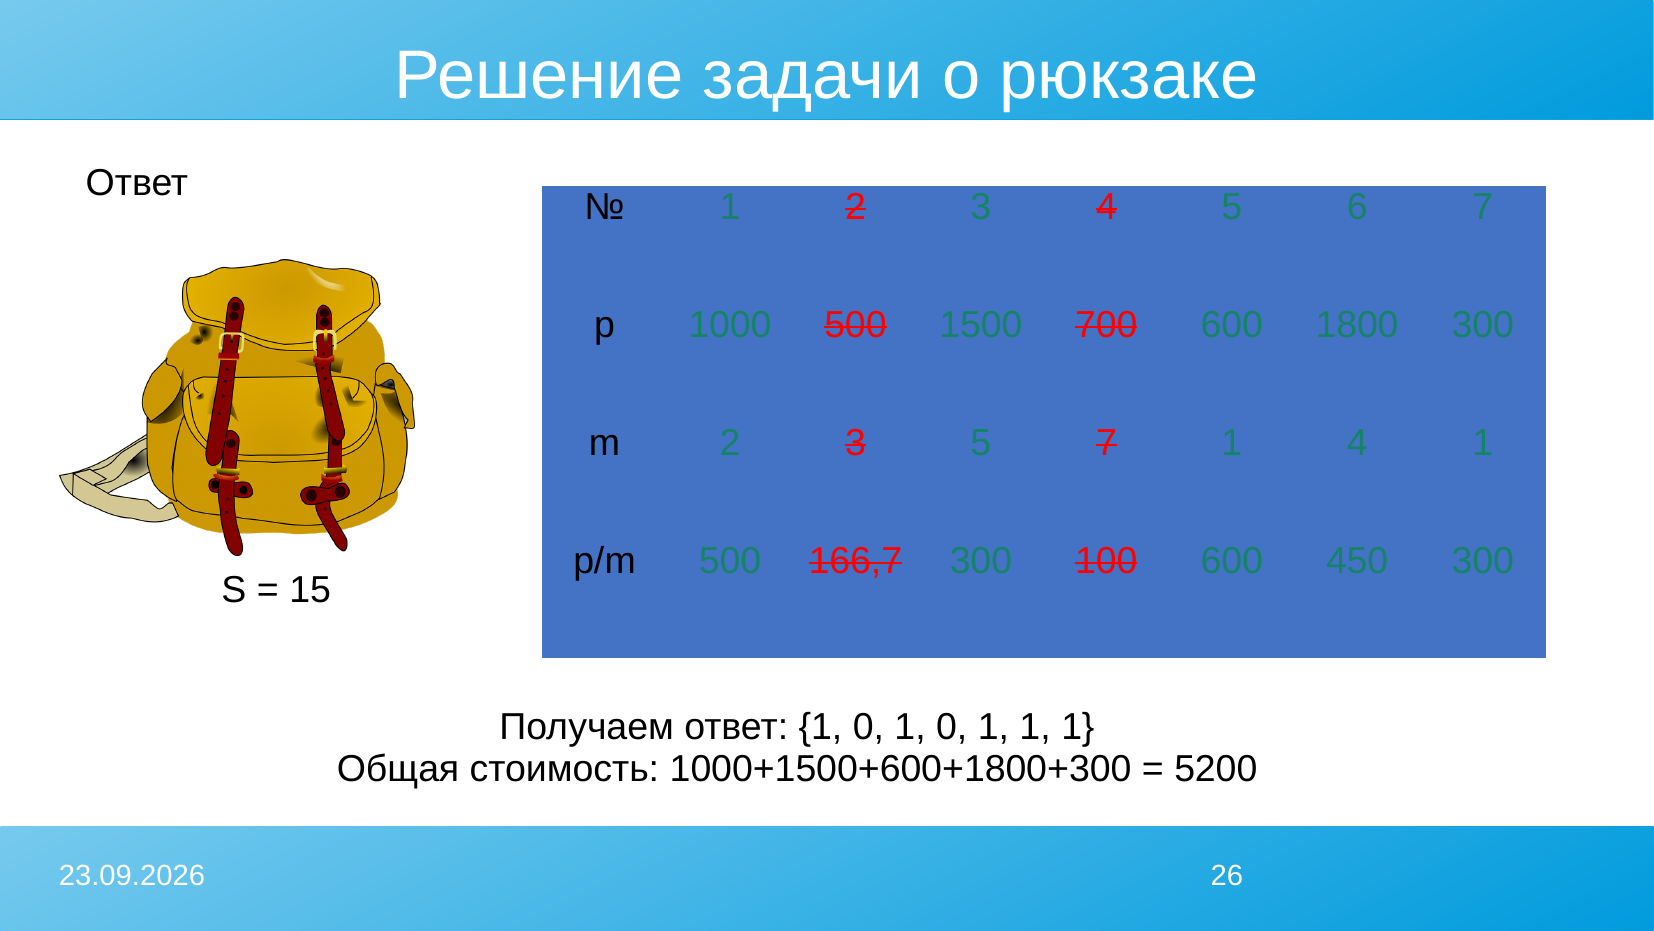

# Решение задачи о рюкзаке
Ответ
| № | 1 | 2 | 3 | 4 | 5 | 6 | 7 |
| --- | --- | --- | --- | --- | --- | --- | --- |
| p | 1000 | 500 | 1500 | 700 | 600 | 1800 | 300 |
| m | 2 | 3 | 5 | 7 | 1 | 4 | 1 |
| p/m | 500 | 166,7 | 300 | 100 | 600 | 450 | 300 |
S = 15
Получаем ответ: {1, 0, 1, 0, 1, 1, 1}
Общая стоимость: 1000+1500+600+1800+300 = 5200